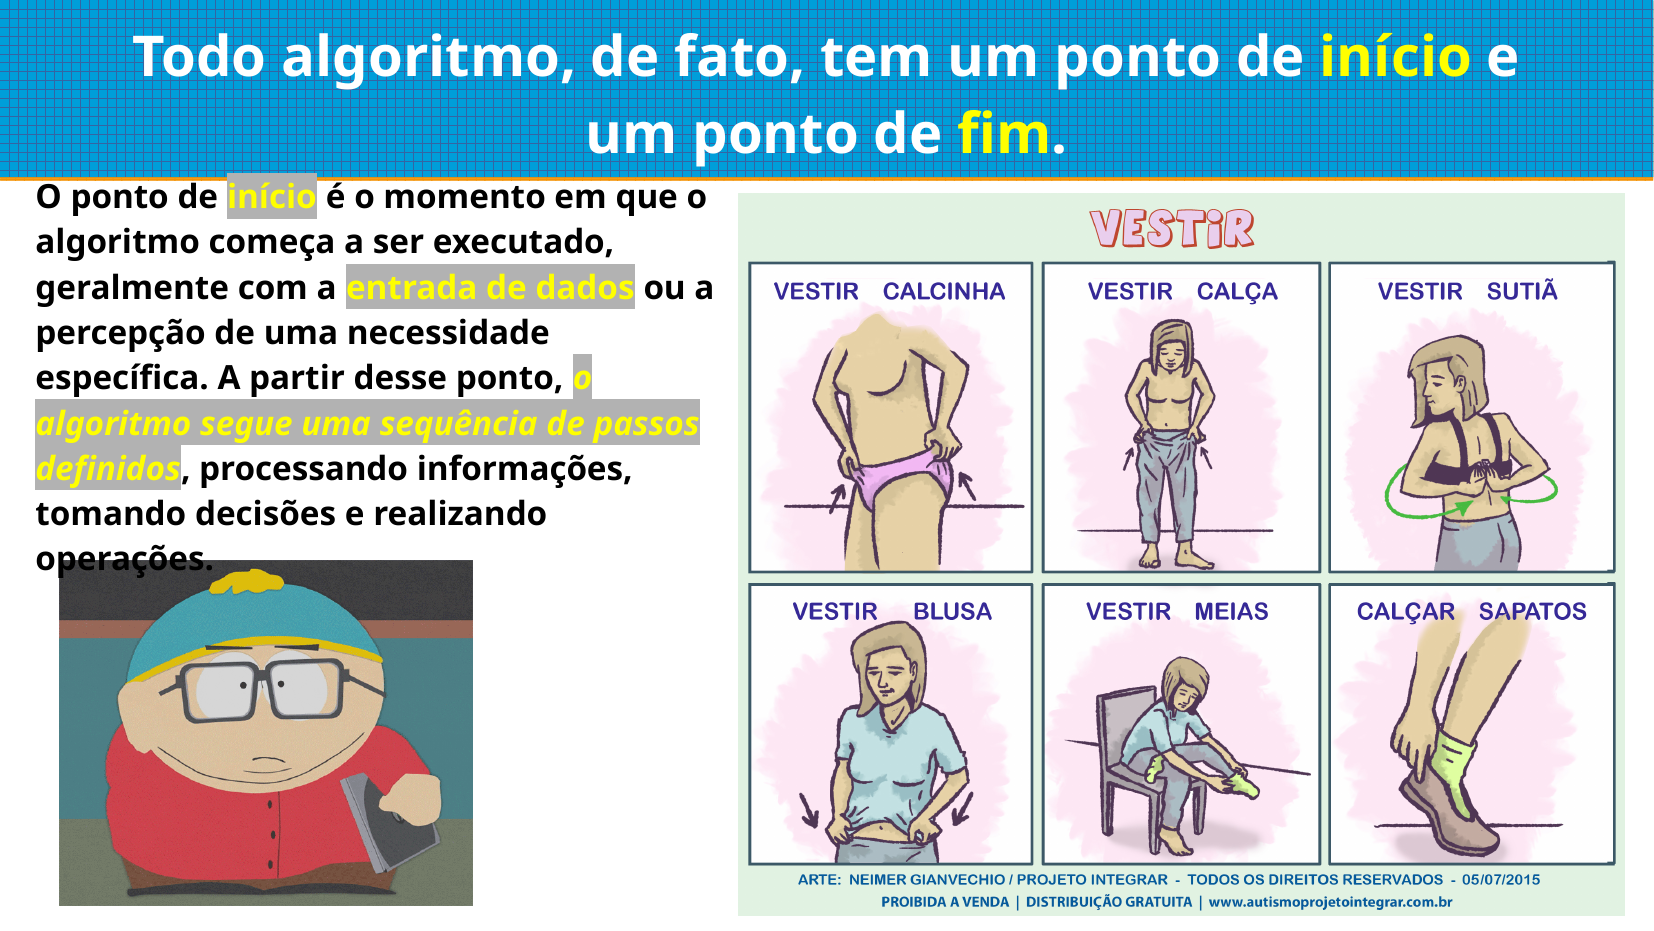

# Todo algoritmo, de fato, tem um ponto de início e um ponto de fim.
O ponto de início é o momento em que o algoritmo começa a ser executado, geralmente com a entrada de dados ou a percepção de uma necessidade específica. A partir desse ponto, o algoritmo segue uma sequência de passos definidos, processando informações, tomando decisões e realizando operações.